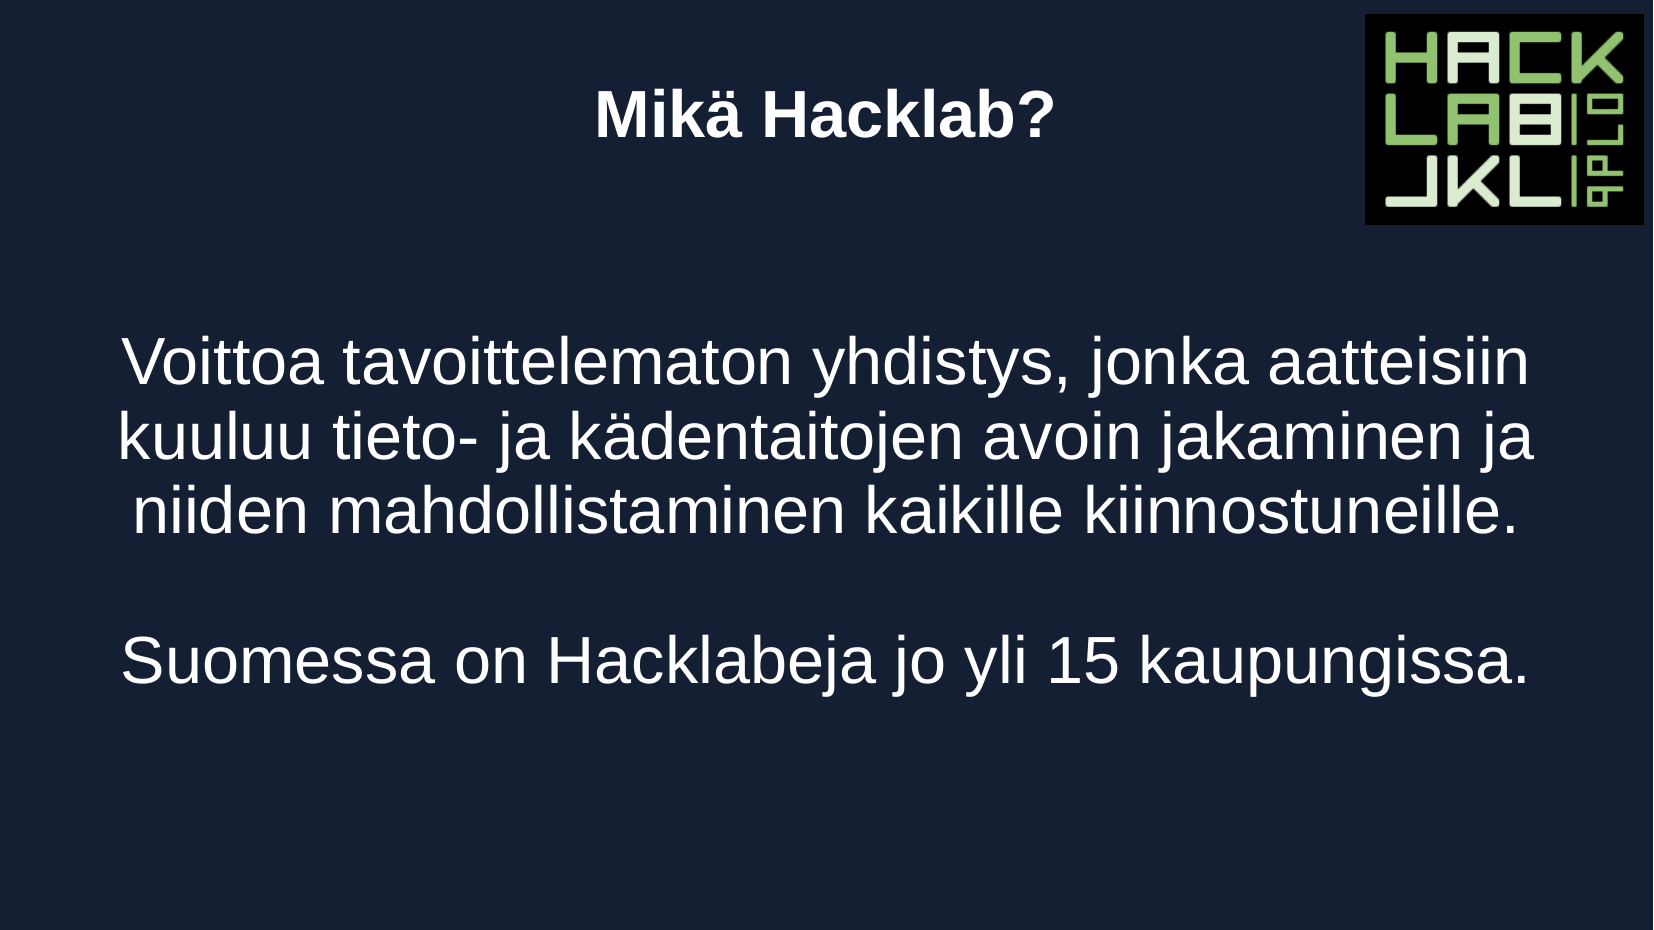

# Mikä Hacklab?
Voittoa tavoittelematon yhdistys, jonka aatteisiin kuuluu tieto- ja kädentaitojen avoin jakaminen ja niiden mahdollistaminen kaikille kiinnostuneille.
Suomessa on Hacklabeja jo yli 15 kaupungissa.